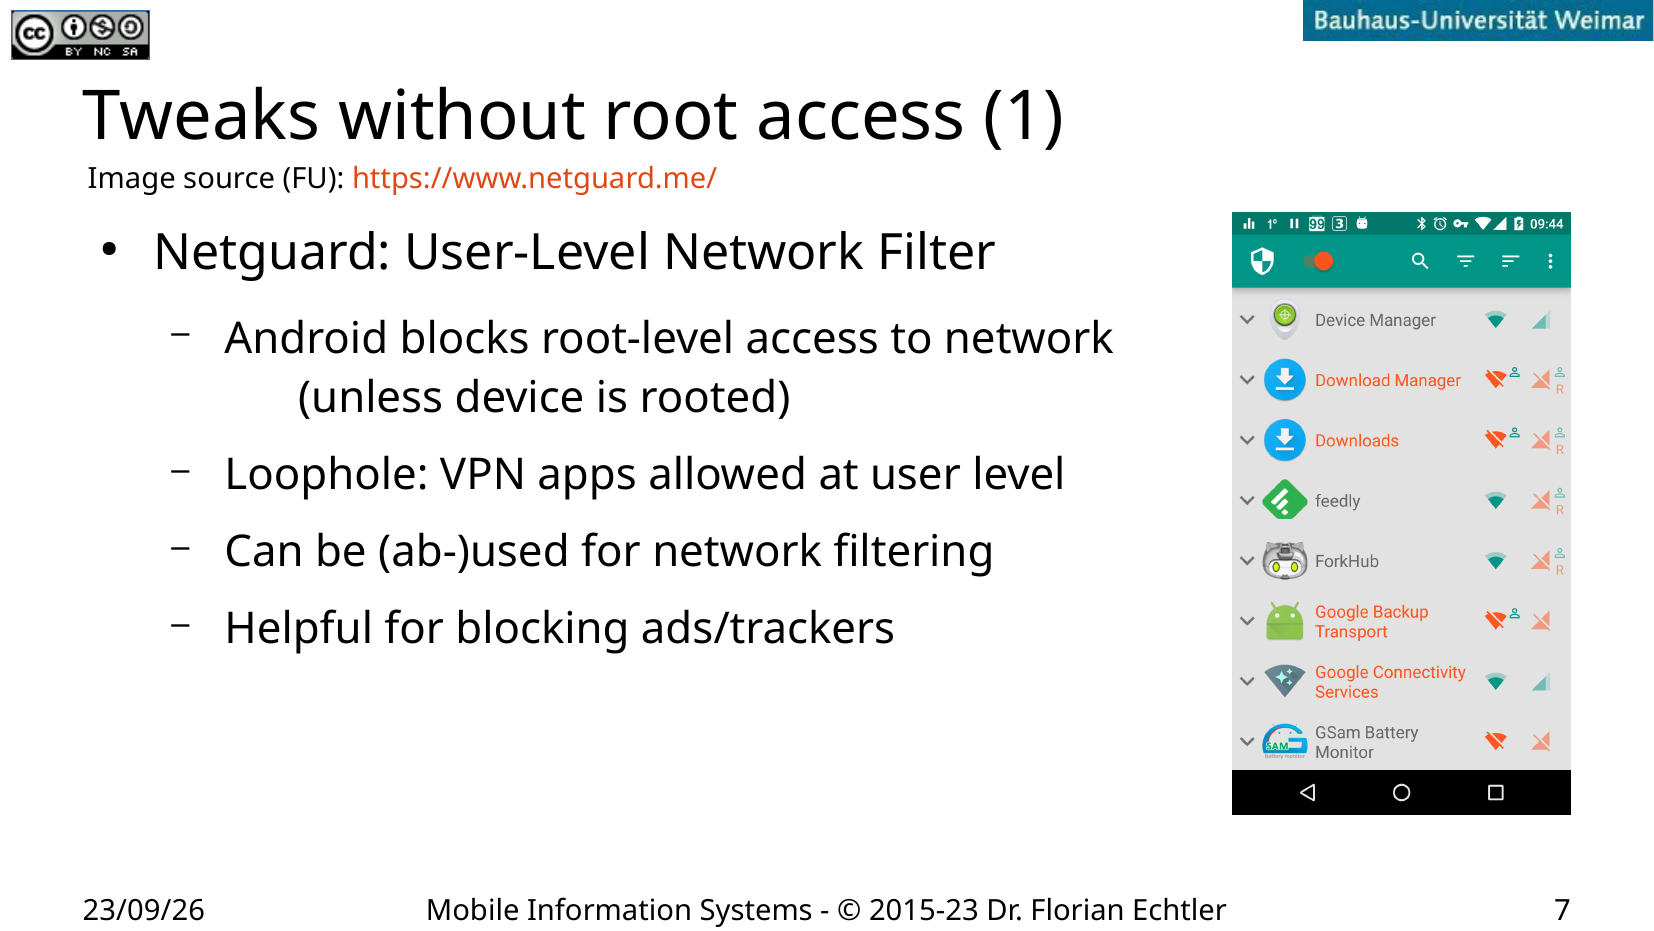

# Tweaks without root access (1)
Image source (FU): https://www.netguard.me/
Netguard: User-Level Network Filter
Android blocks root-level access to network 	(unless device is rooted)
Loophole: VPN apps allowed at user level
Can be (ab-)used for network filtering
Helpful for blocking ads/trackers
Mobile Information Systems - © 2015-23 Dr. Florian Echtler
7